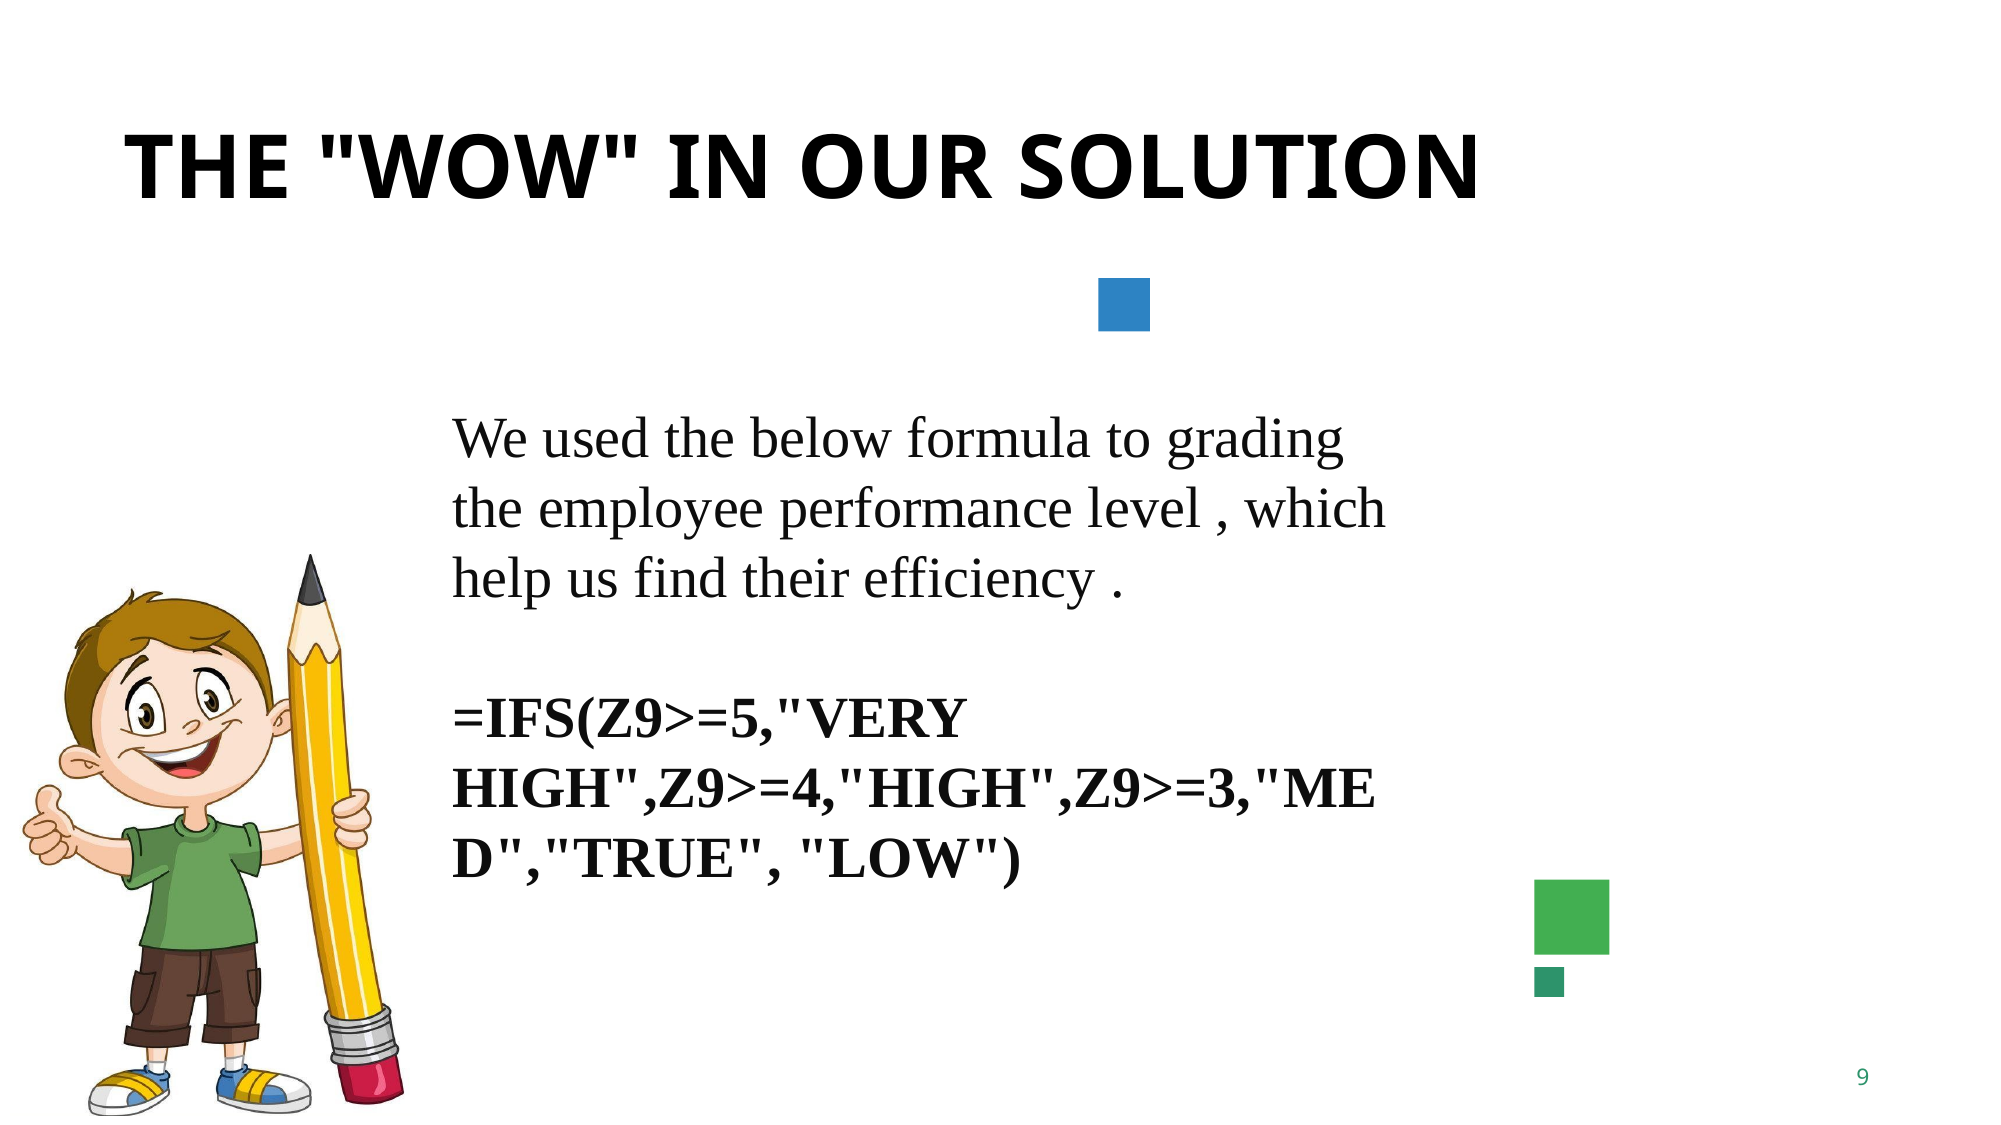

# THE "WOW" IN OUR SOLUTION
We used the below formula to grading the employee performance level , which help us find their efficiency .
=IFS(Z9>=5,"VERY HIGH",Z9>=4,"HIGH",Z9>=3,"MED","TRUE", "LOW")
3/21/2024 Annual Review